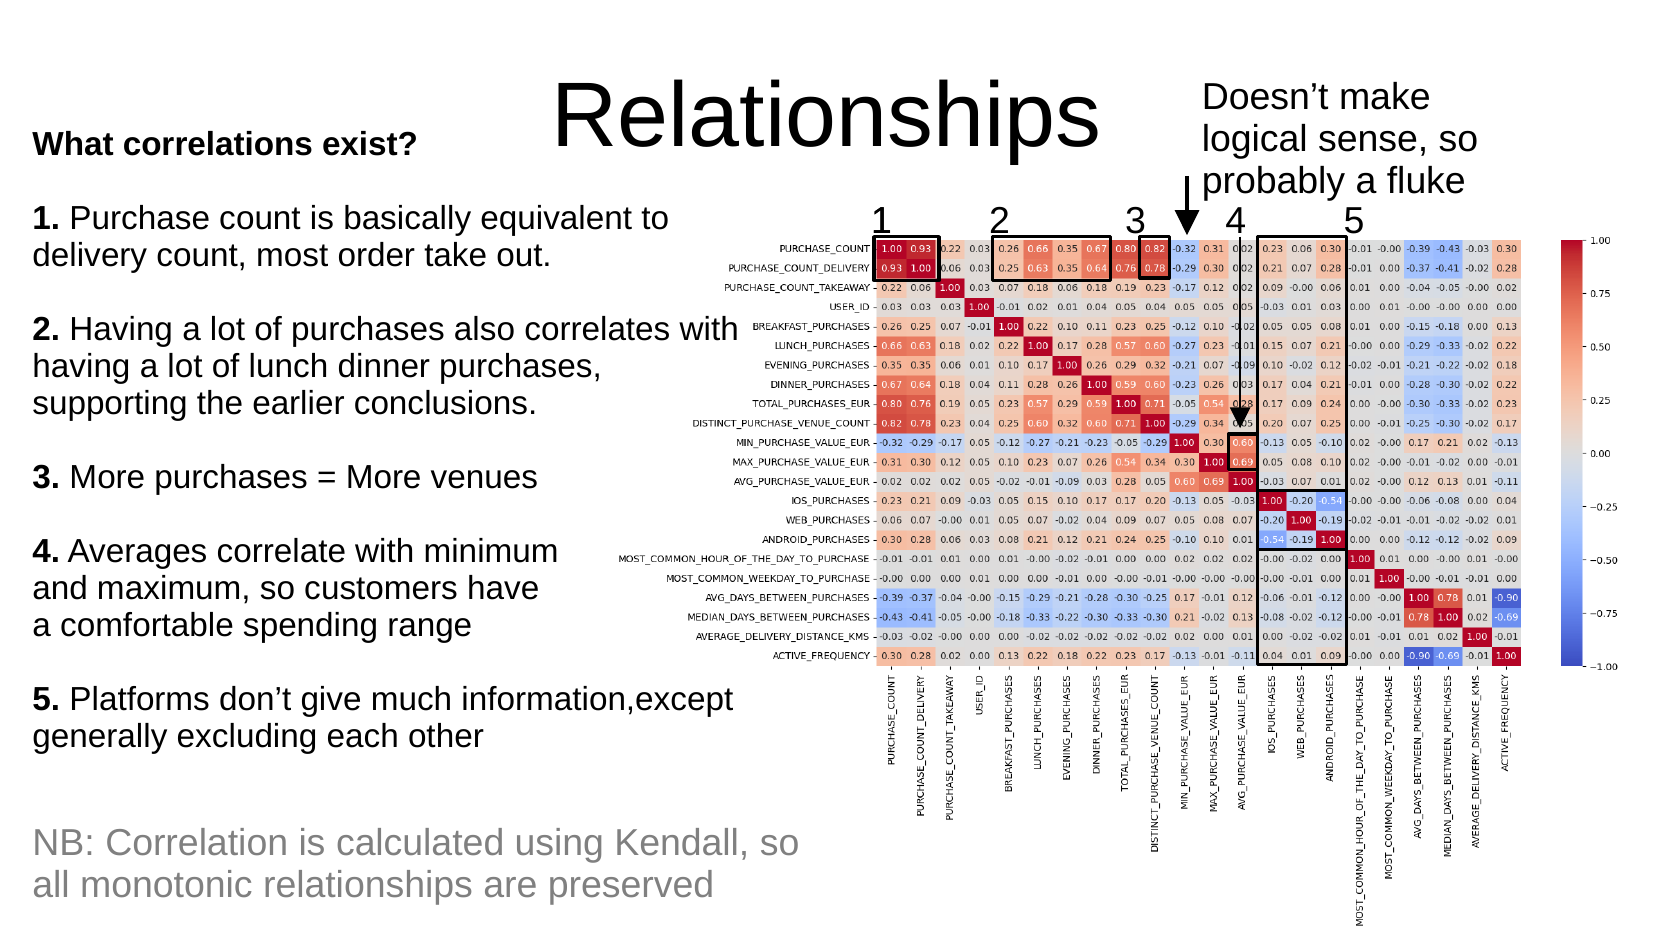

# Relationships
Doesn’t make logical sense, so probably a fluke
What correlations exist?
1. Purchase count is basically equivalent to delivery count, most order take out.
2. Having a lot of purchases also correlates with having a lot of lunch dinner purchases, supporting the earlier conclusions.
3. More purchases = More venues
4. Averages correlate with minimum
and maximum, so customers have
a comfortable spending range
5. Platforms don’t give much information,except generally excluding each other
1
1
2
3
4
5
NB: Correlation is calculated using Kendall, so all monotonic relationships are preserved